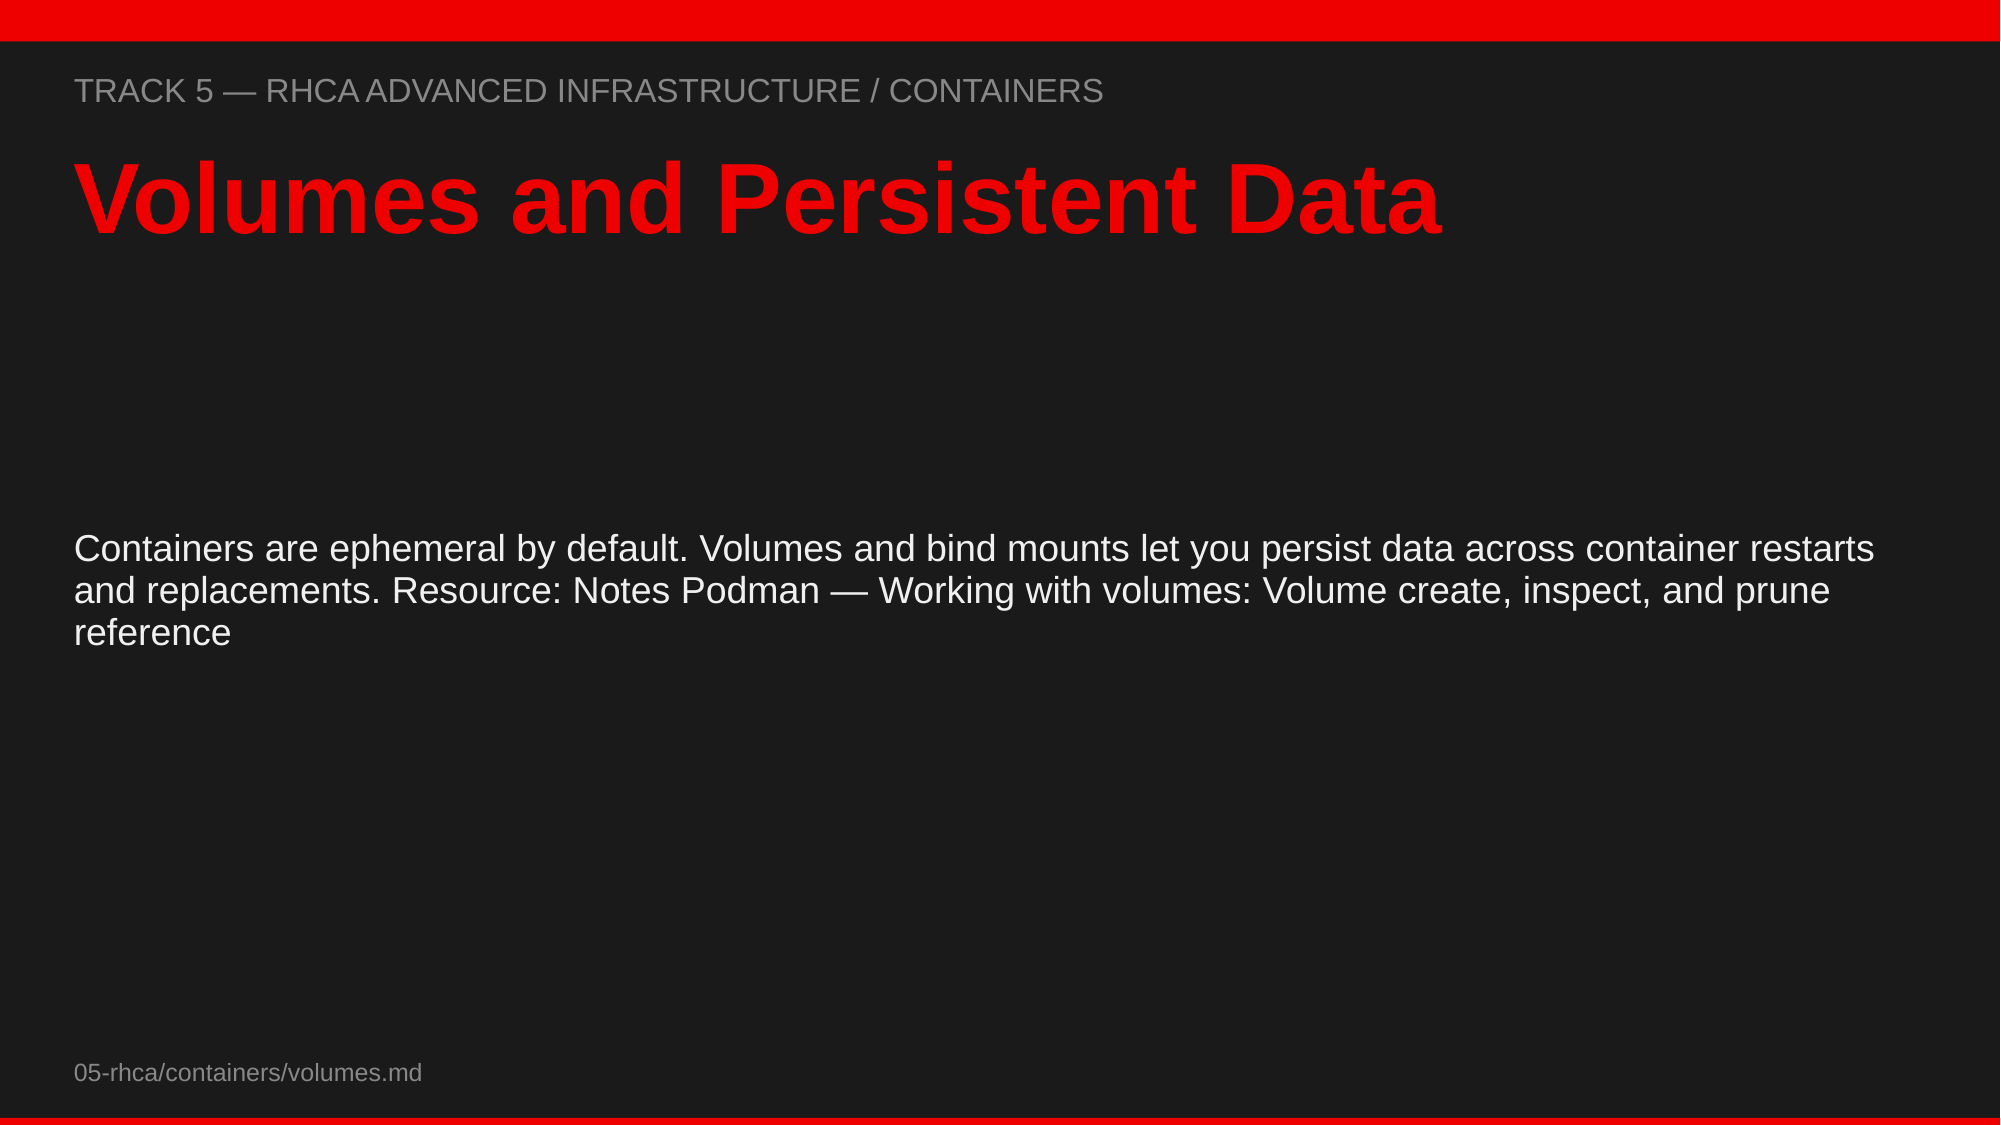

TRACK 5 — RHCA ADVANCED INFRASTRUCTURE / CONTAINERS
Volumes and Persistent Data
Containers are ephemeral by default. Volumes and bind mounts let you persist data across container restarts and replacements. Resource: Notes Podman — Working with volumes: Volume create, inspect, and prune reference
05-rhca/containers/volumes.md